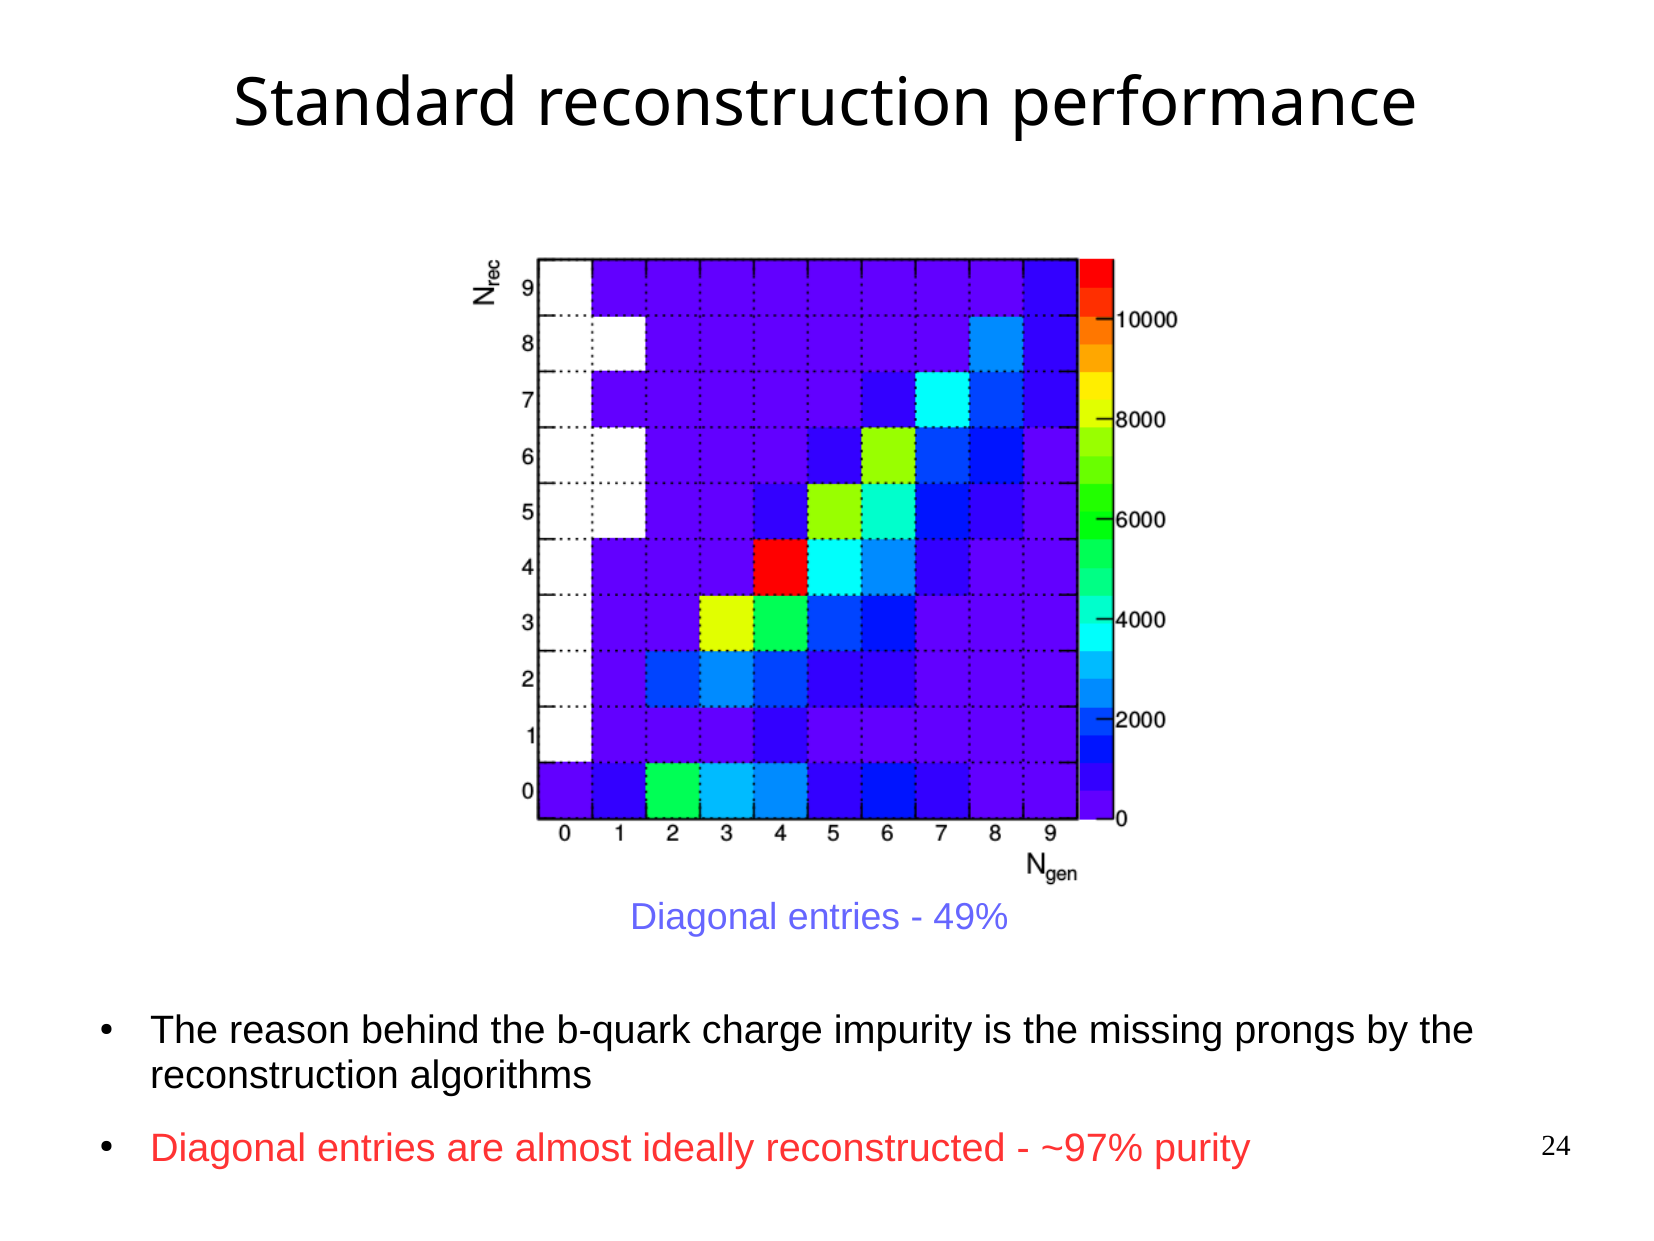

# Standard reconstruction performance
Diagonal entries - 49%
The reason behind the b-quark charge impurity is the missing prongs by the reconstruction algorithms
Diagonal entries are almost ideally reconstructed - ~97% purity
24